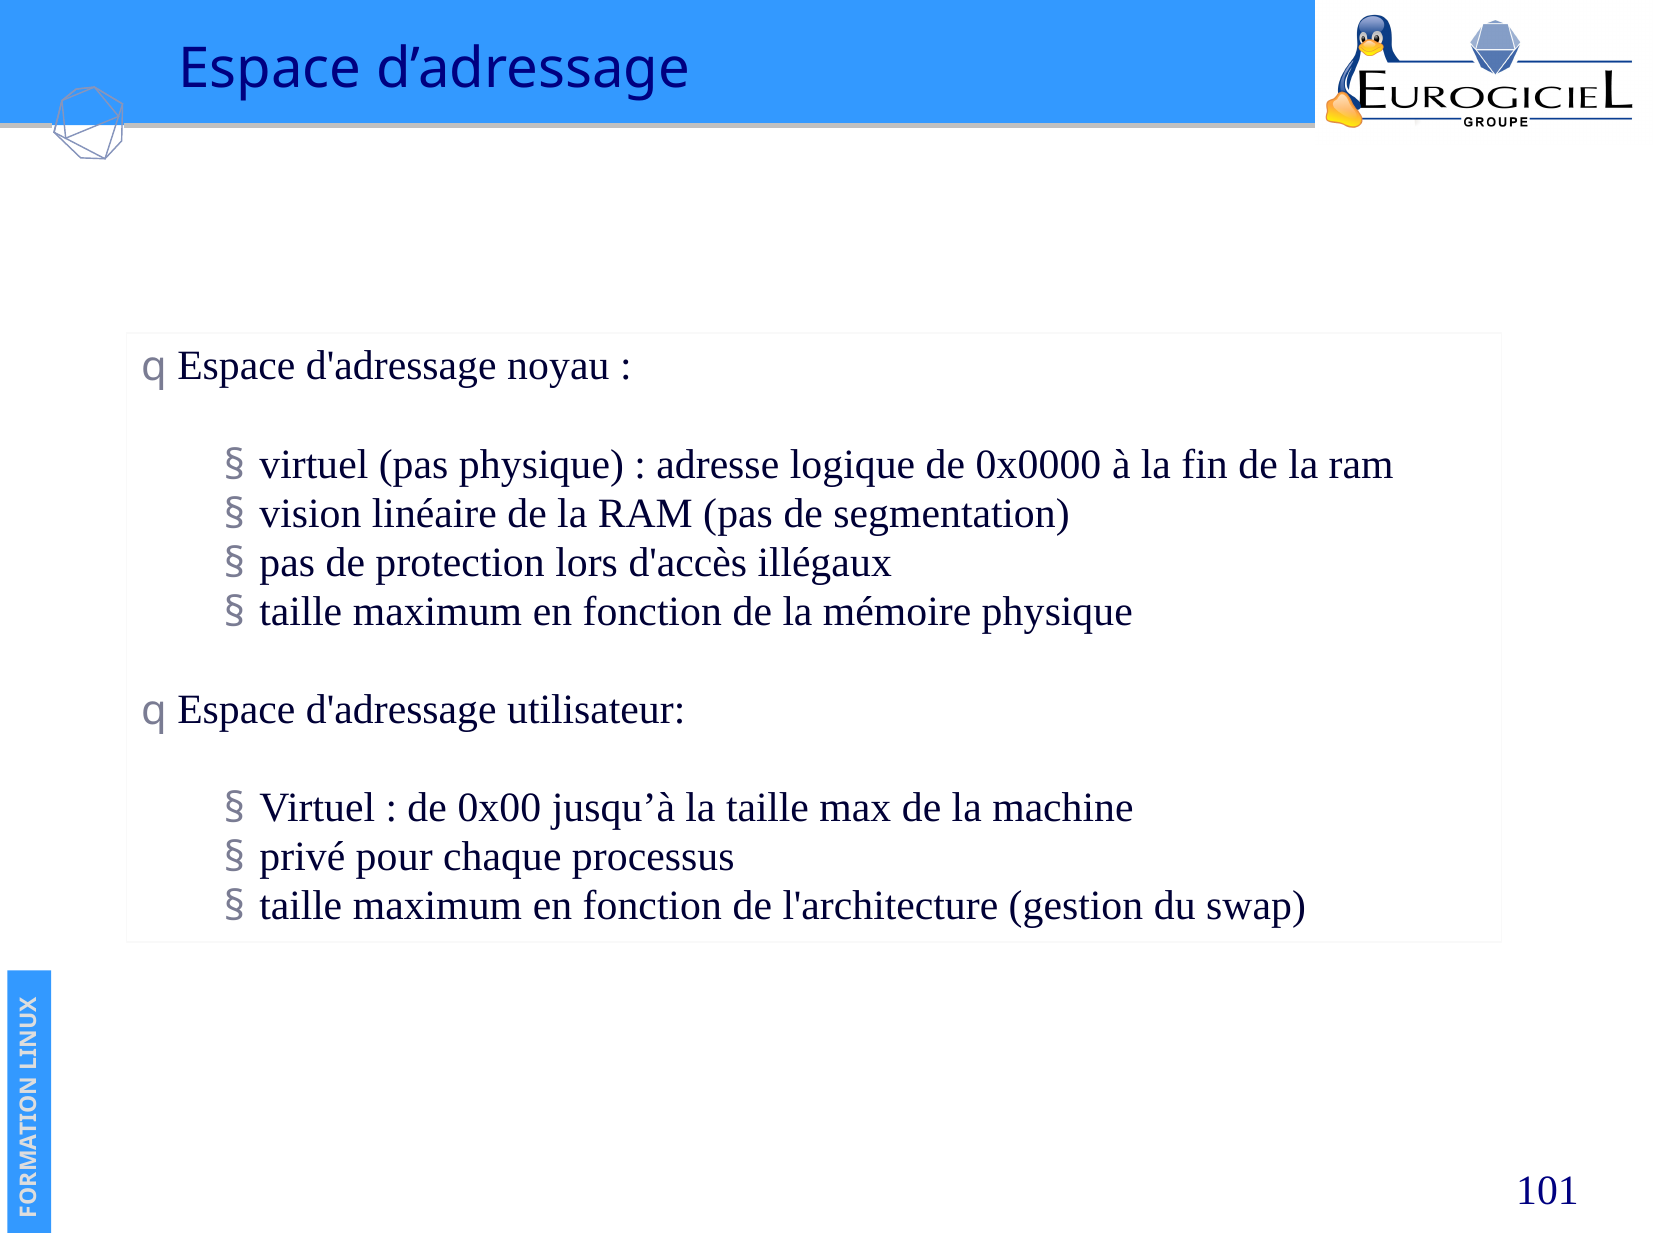

# Espace d’adressage
 Espace d'adressage noyau :
virtuel (pas physique) : adresse logique de 0x0000 à la fin de la ram
vision linéaire de la RAM (pas de segmentation)
pas de protection lors d'accès illégaux
taille maximum en fonction de la mémoire physique
 Espace d'adressage utilisateur:
Virtuel : de 0x00 jusqu’à la taille max de la machine
privé pour chaque processus
taille maximum en fonction de l'architecture (gestion du swap)